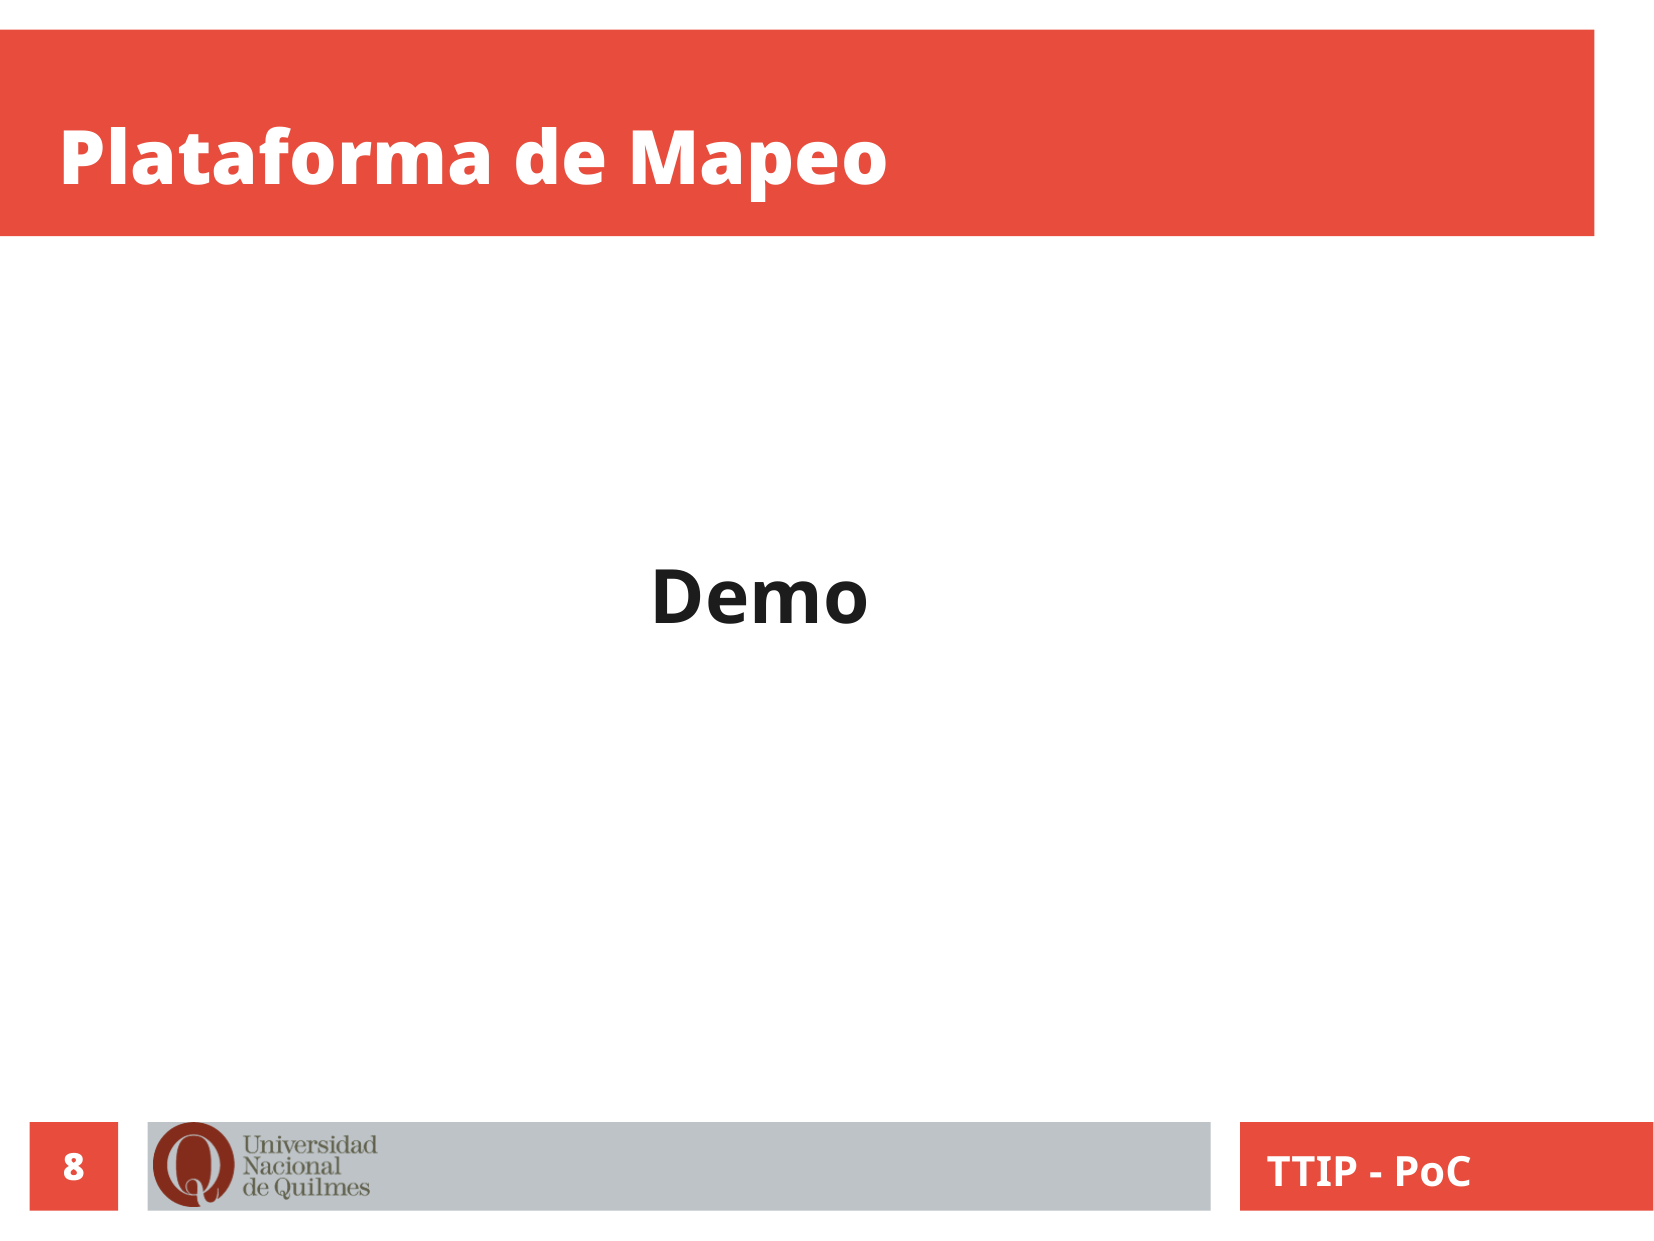

# Plataforma de Mapeo
Demo
8
TTIP - PoC